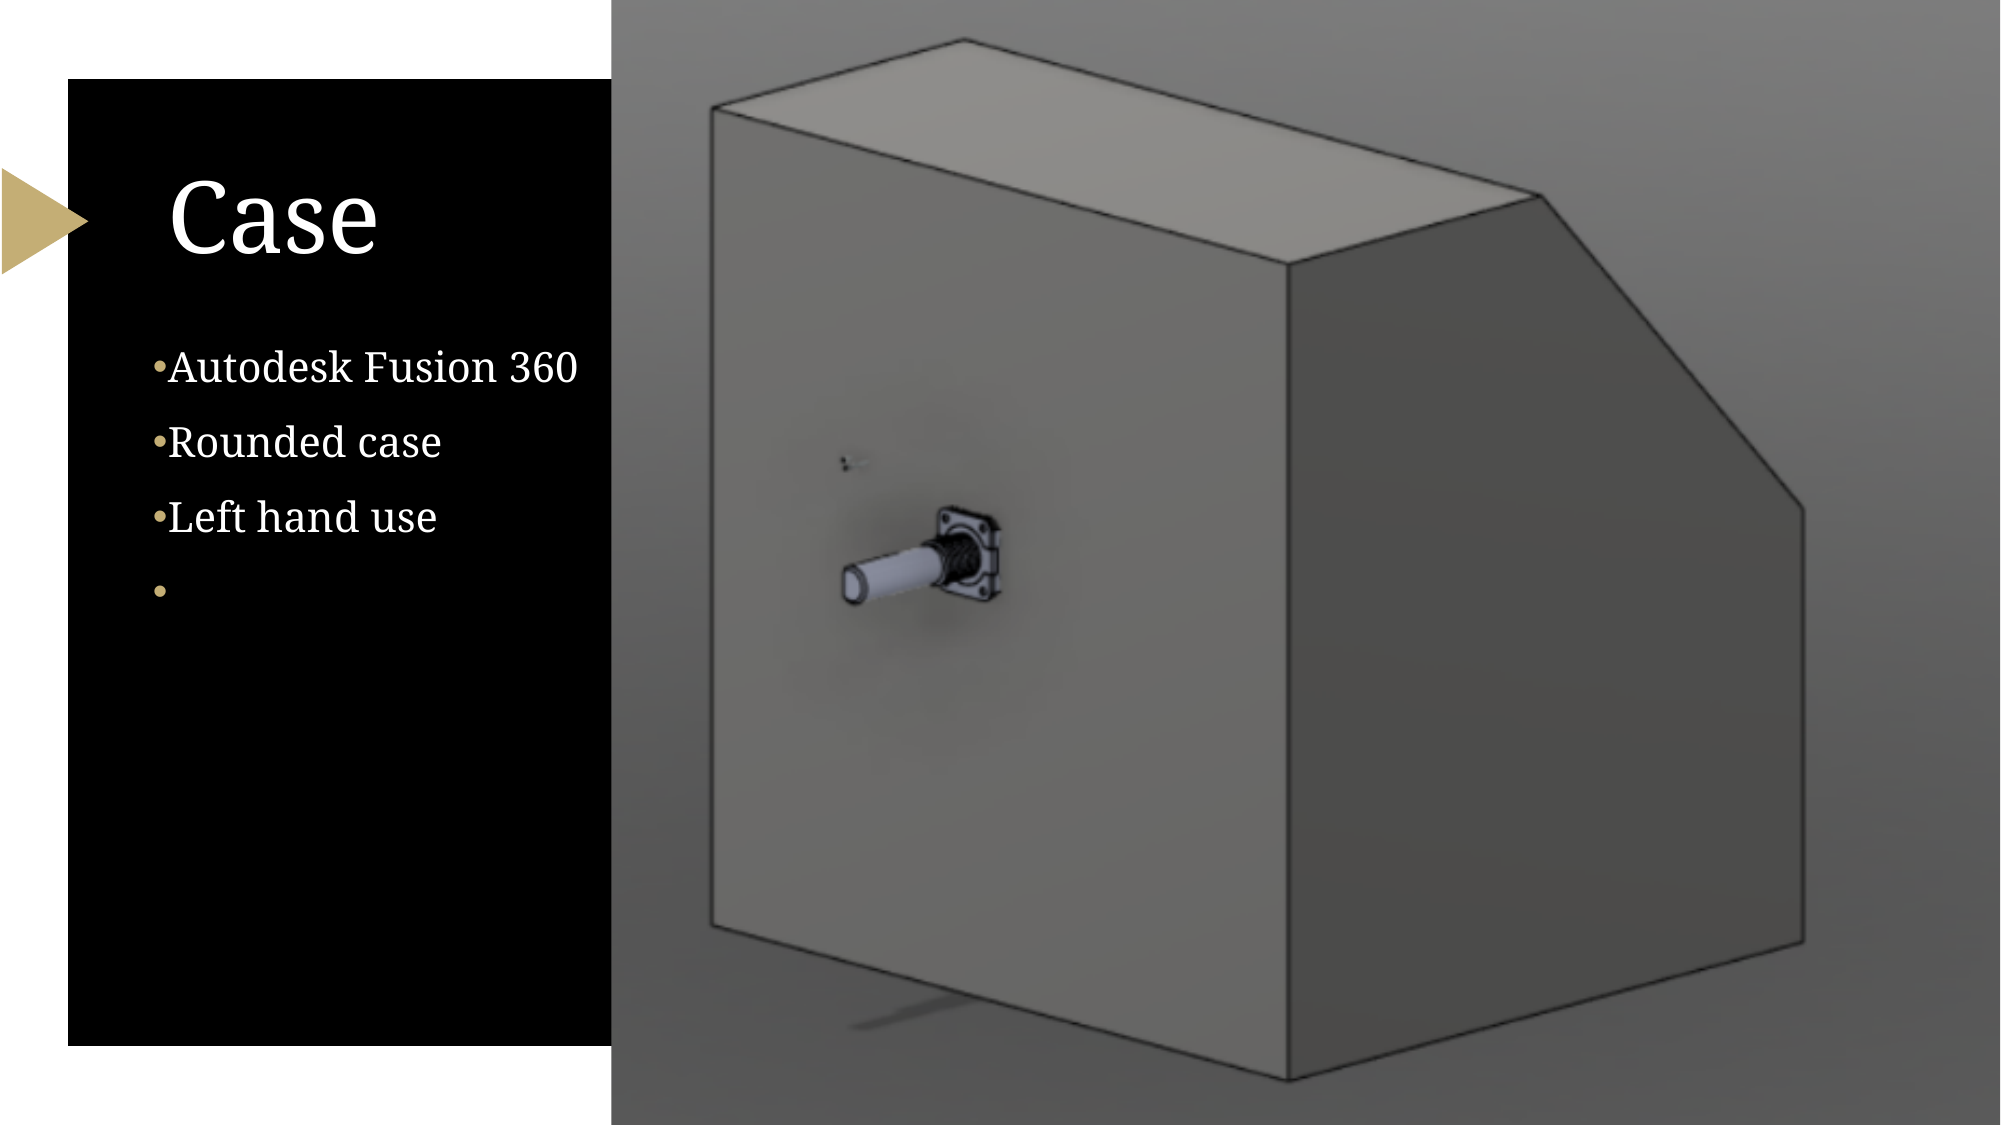

# Case
Autodesk Fusion 360
Rounded case
Left hand use